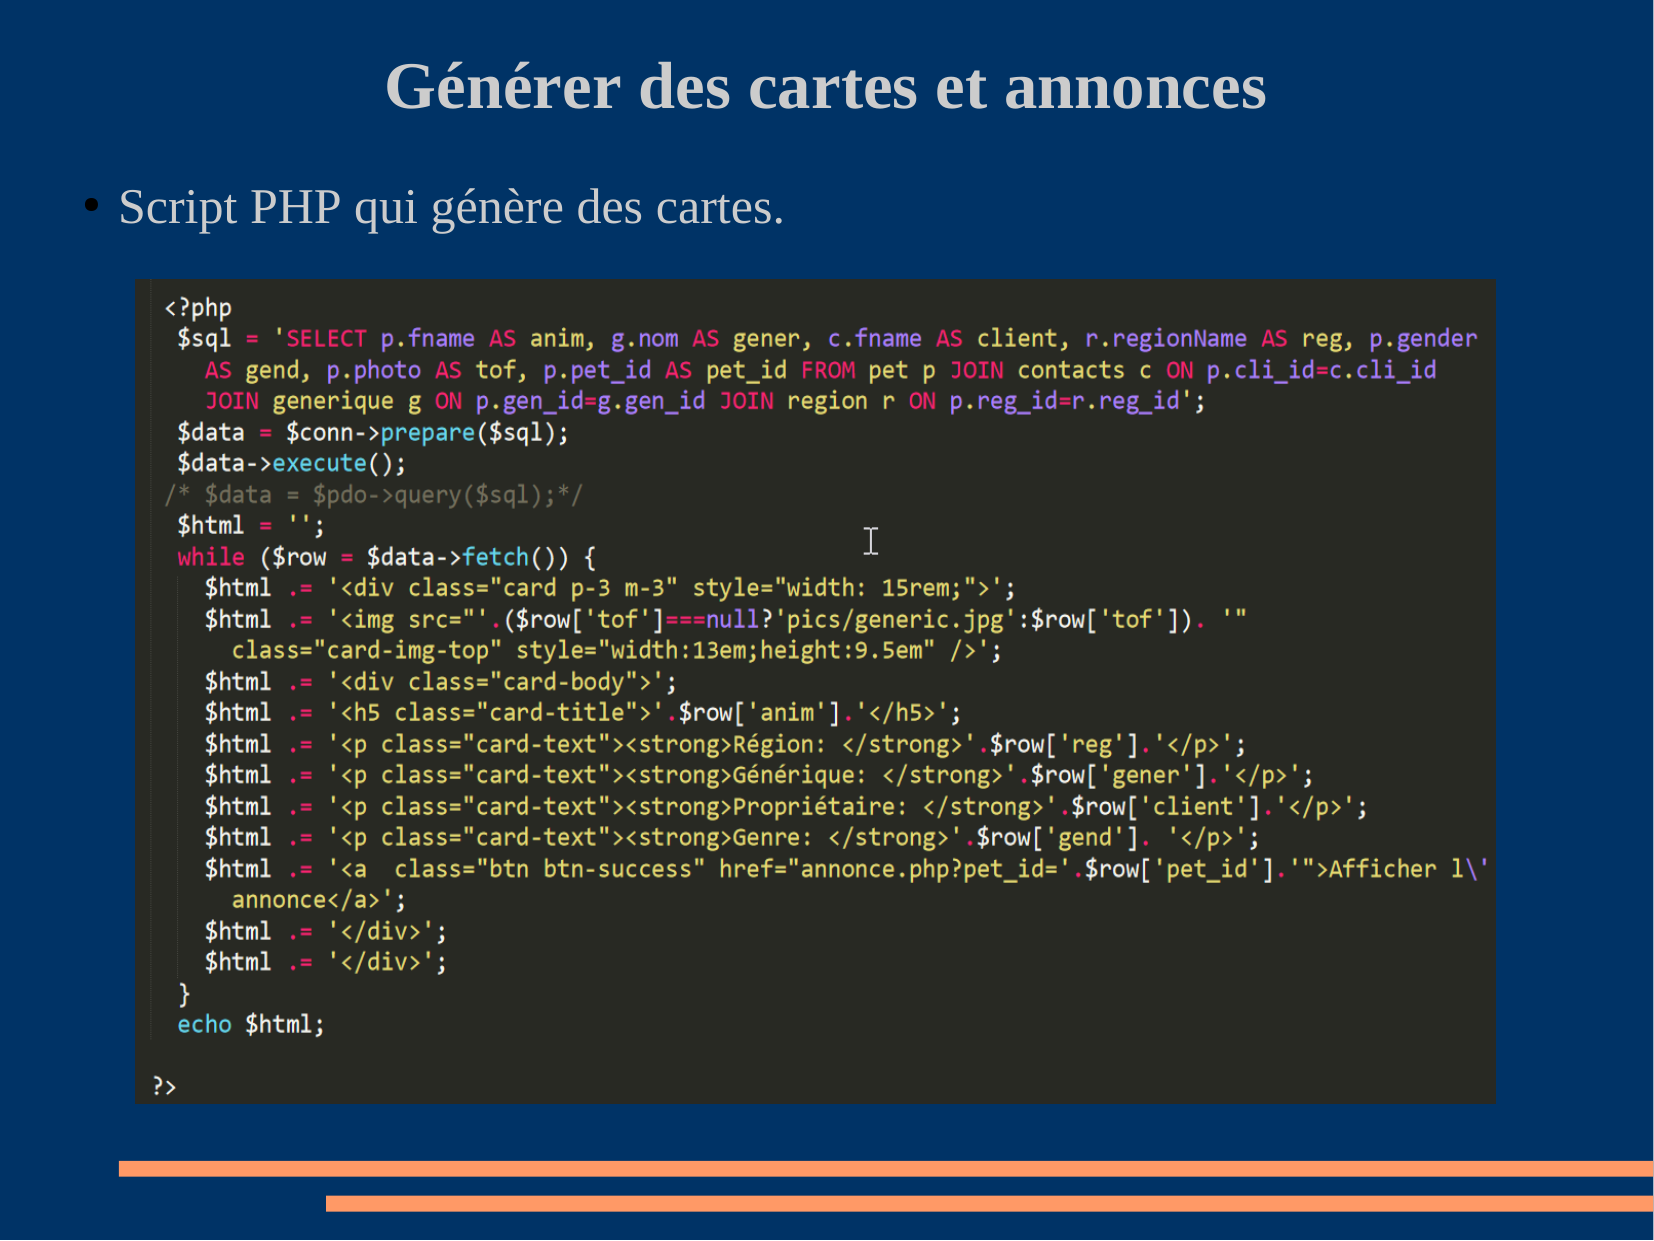

# Générer des cartes et annonces
Script PHP qui génère des cartes.